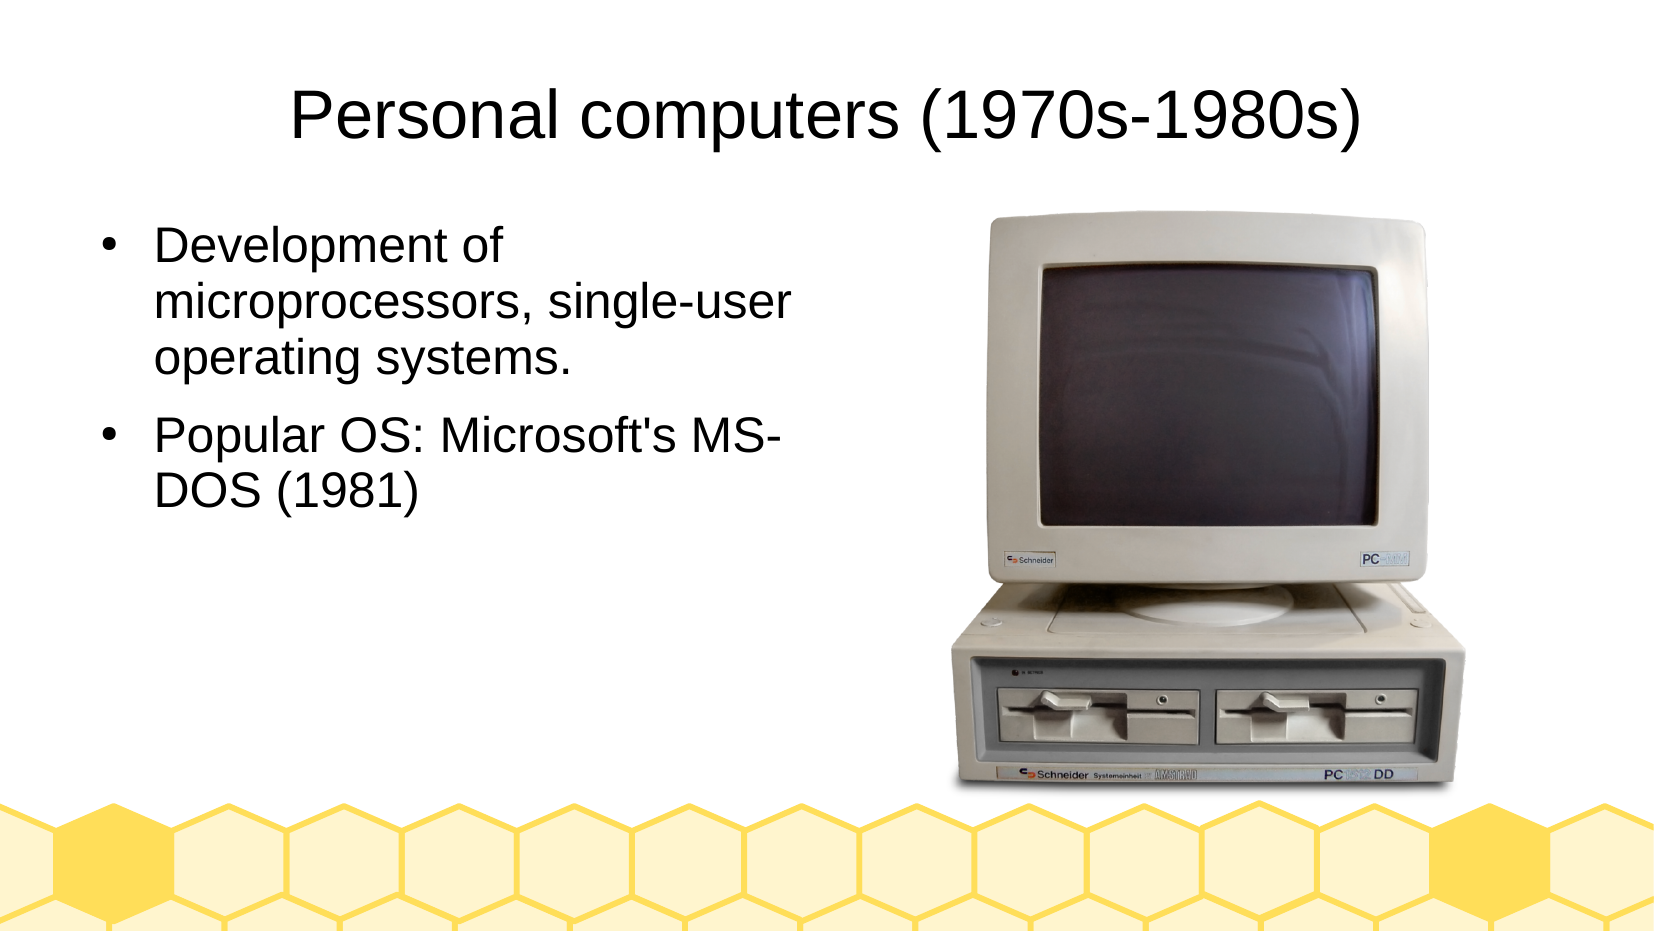

# Personal computers (1970s-1980s)
Development of microprocessors, single-user operating systems.
Popular OS: Microsoft's MS-DOS (1981)